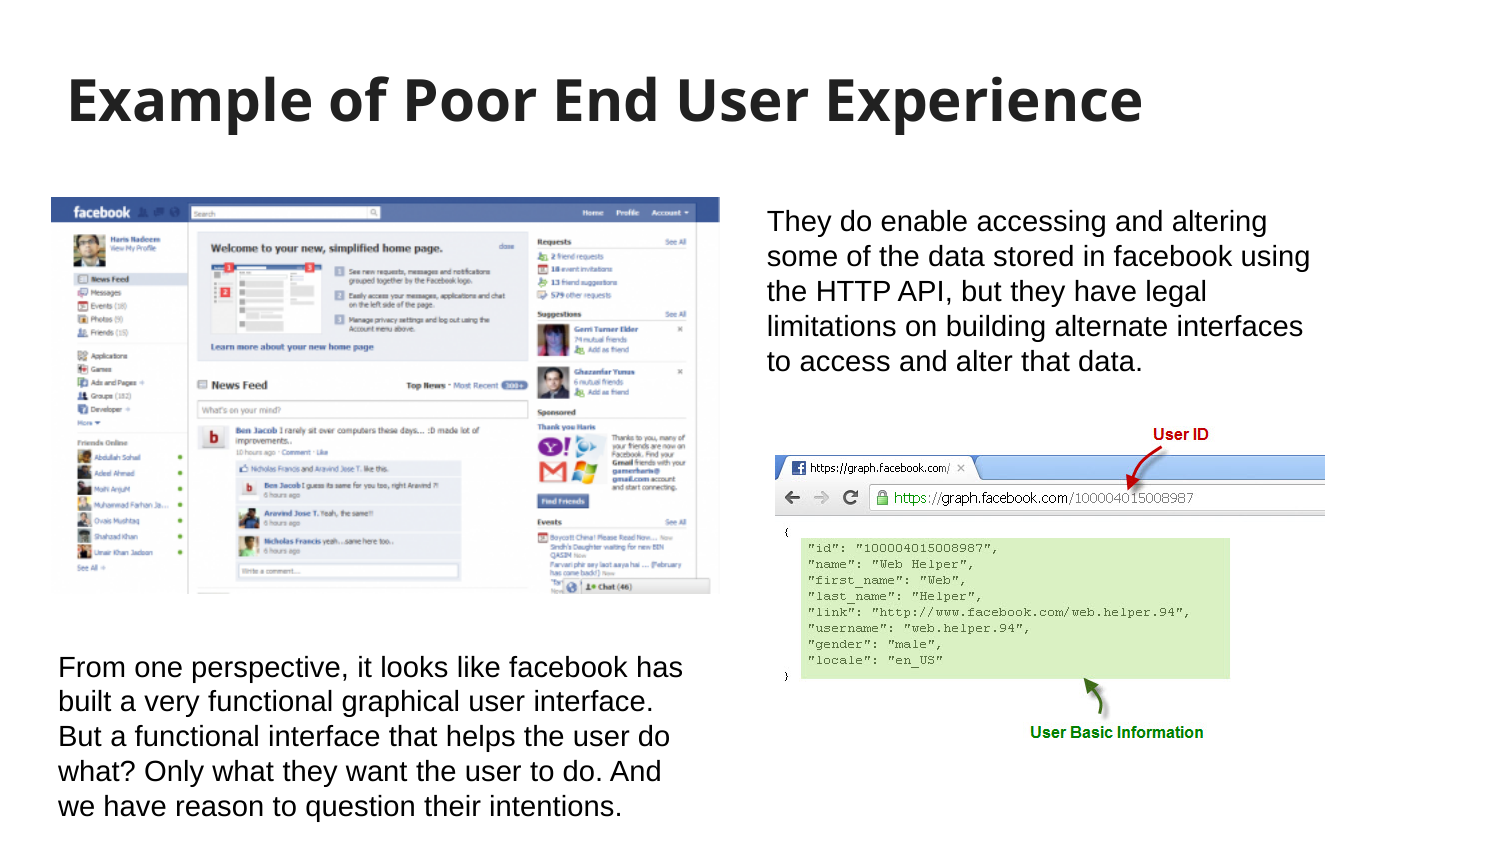

# Example of Poor End User Experience
They do enable accessing and altering some of the data stored in facebook using the HTTP API, but they have legal limitations on building alternate interfaces to access and alter that data.
From one perspective, it looks like facebook has built a very functional graphical user interface. But a functional interface that helps the user do what? Only what they want the user to do. And we have reason to question their intentions.